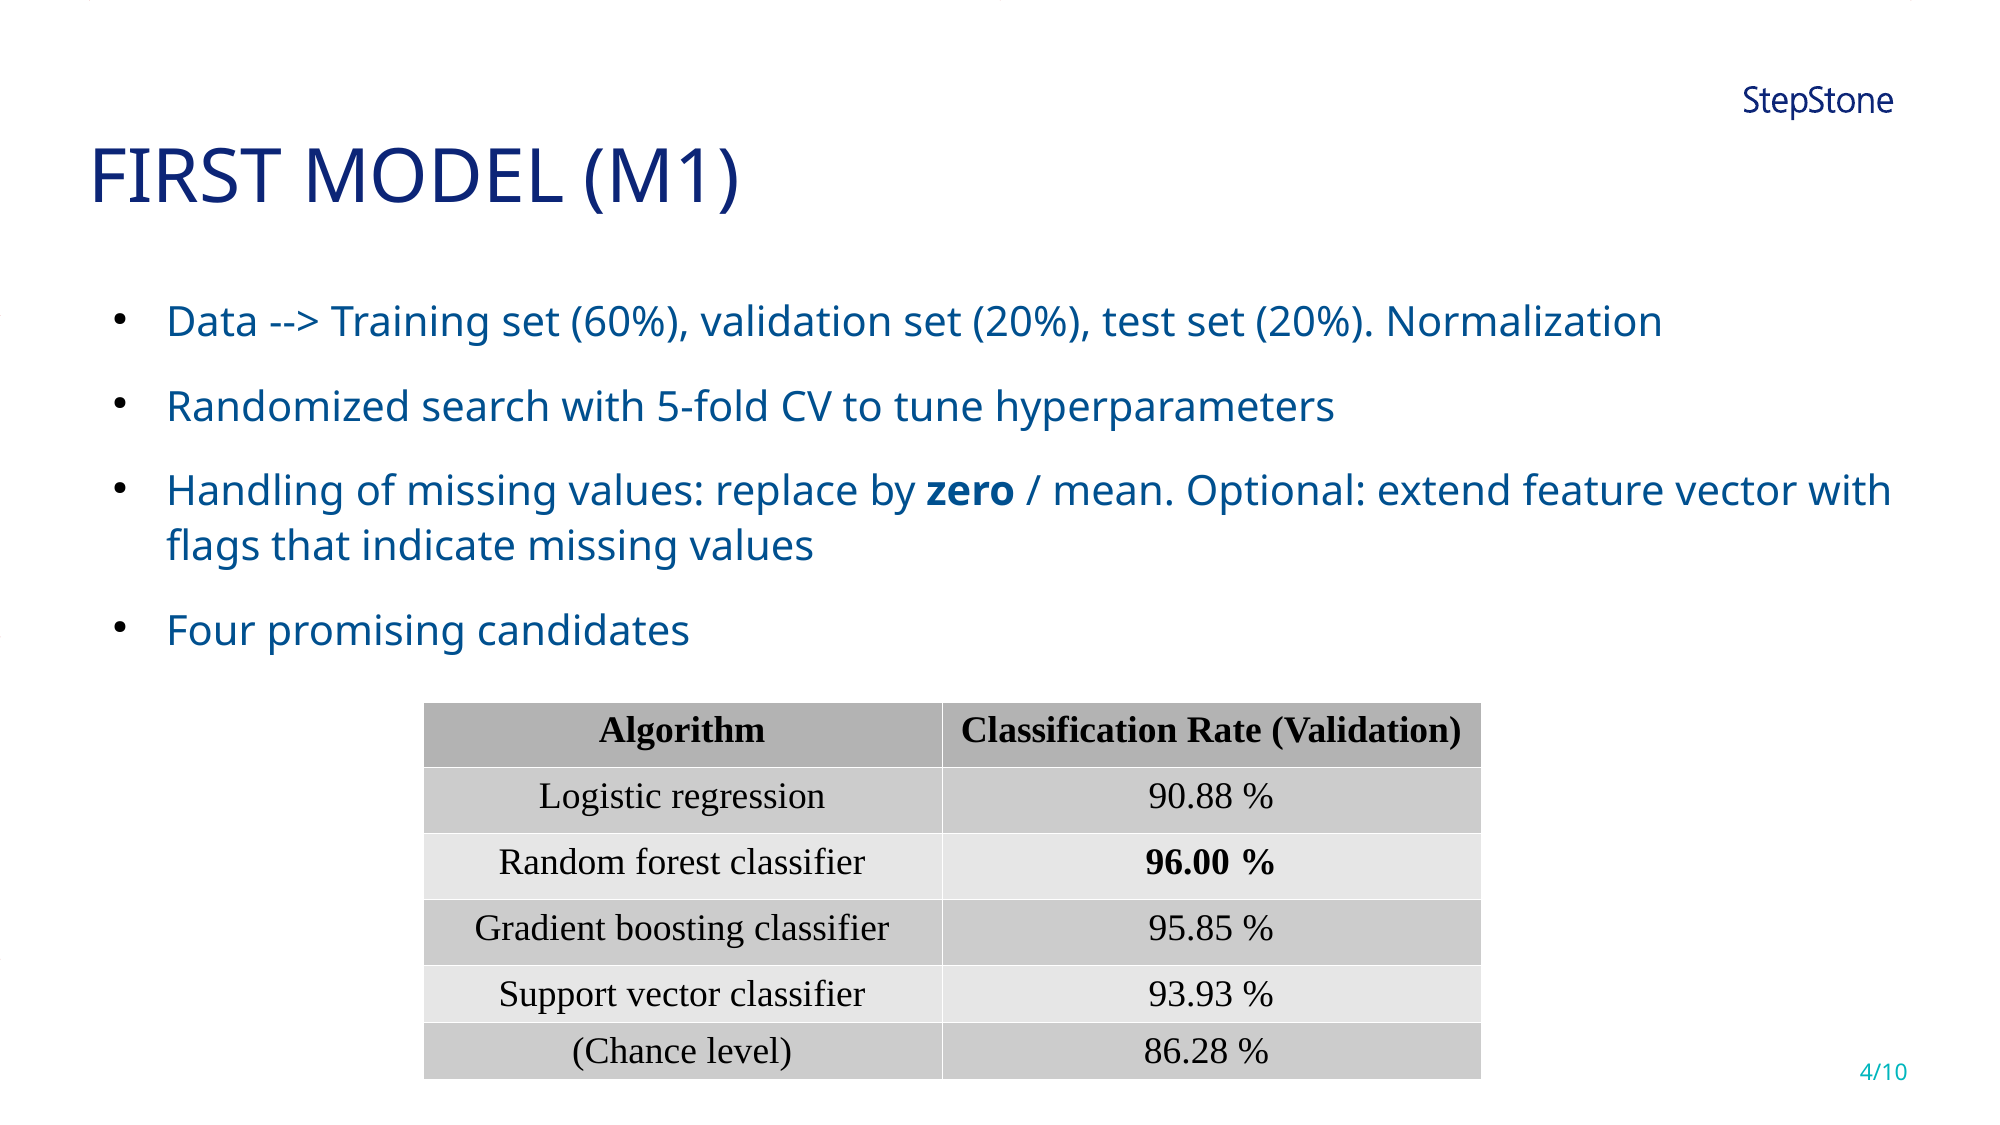

# First model (M1)
Data --> Training set (60%), validation set (20%), test set (20%). Normalization
Randomized search with 5-fold CV to tune hyperparameters
Handling of missing values: replace by zero / mean. Optional: extend feature vector with flags that indicate missing values
Four promising candidates
| Algorithm | Classification Rate (Validation) |
| --- | --- |
| Logistic regression | 90.88 % |
| Random forest classifier | 96.00 % |
| Gradient boosting classifier | 95.85 % |
| Support vector classifier | 93.93 % |
| (Chance level) | 86.28 % |
4/10